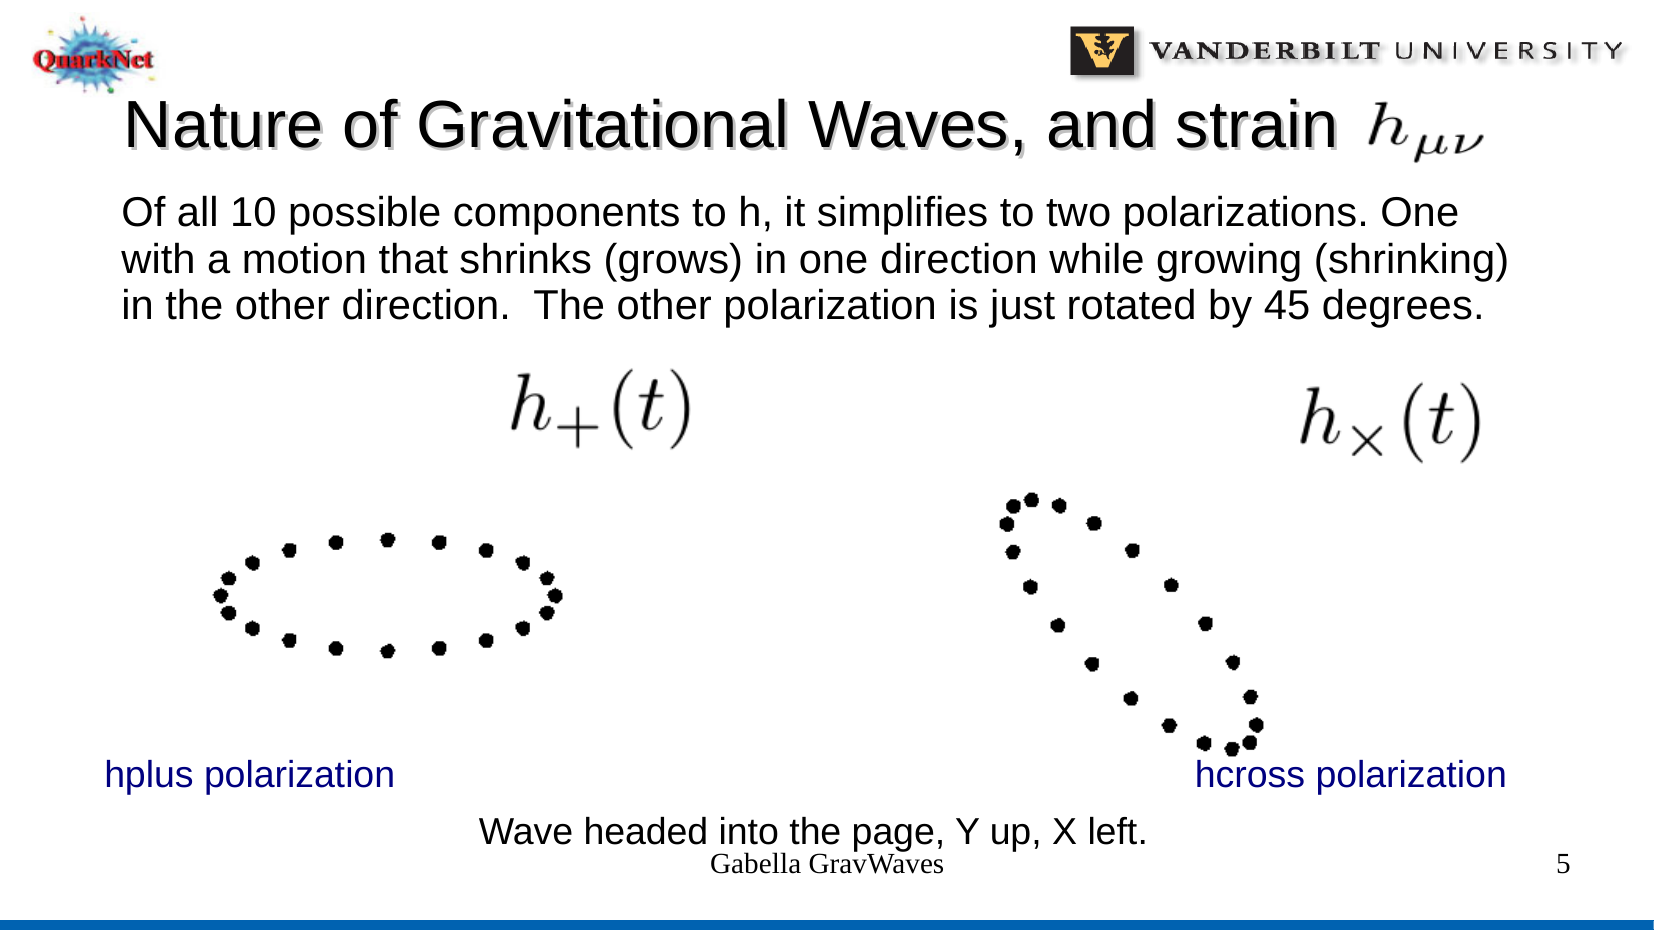

# Nature of Gravitational Waves, and strain
Of all 10 possible components to h, it simplifies to two polarizations. One with a motion that shrinks (grows) in one direction while growing (shrinking) in the other direction. The other polarization is just rotated by 45 degrees.
hplus polarization
hcross polarization
Wave headed into the page, Y up, X left.
Gabella GravWaves
5